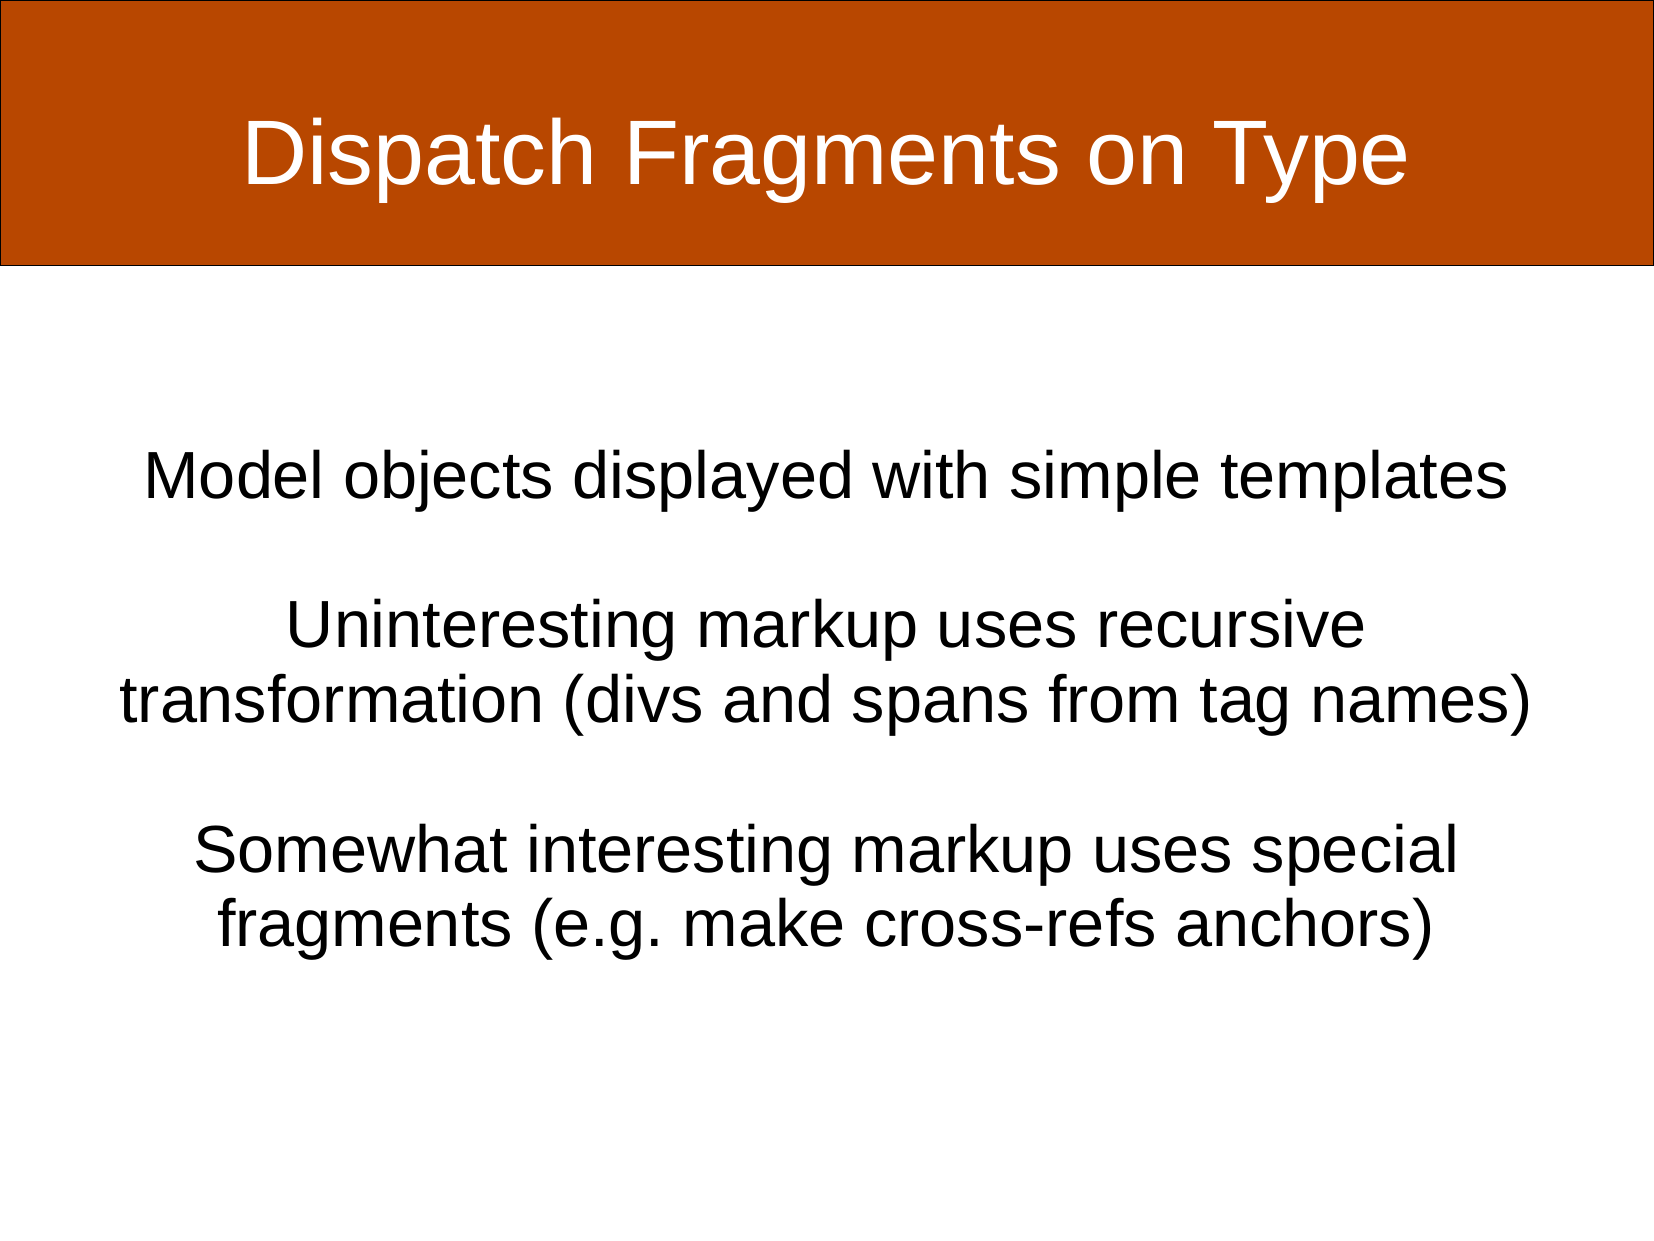

# Dispatch Fragments on Type
Model objects displayed with simple templates
Uninteresting markup uses recursive transformation (divs and spans from tag names)
Somewhat interesting markup uses special fragments (e.g. make cross-refs anchors)